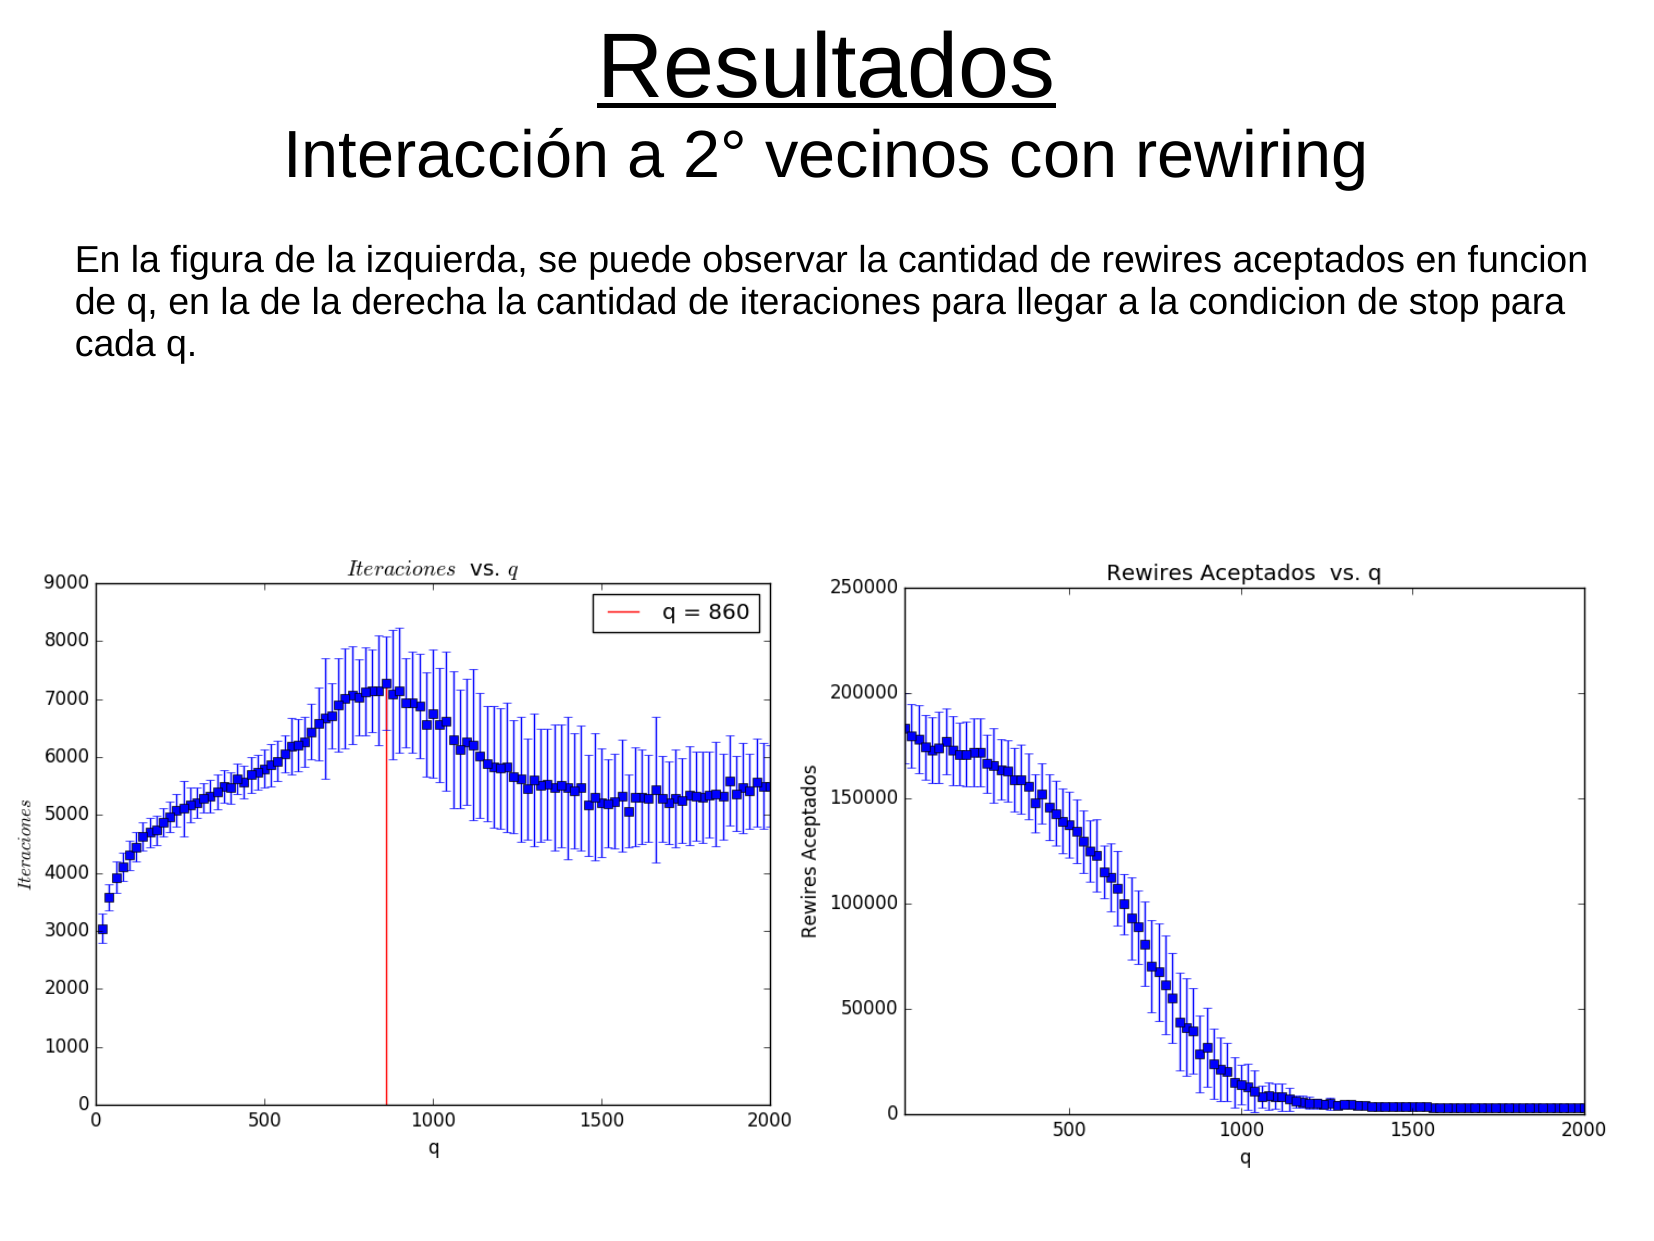

# Resultados Interacción a 2° vecinos con rewiring
En la figura de la izquierda, se puede observar la cantidad de rewires aceptados en funcion de q, en la de la derecha la cantidad de iteraciones para llegar a la condicion de stop para cada q.